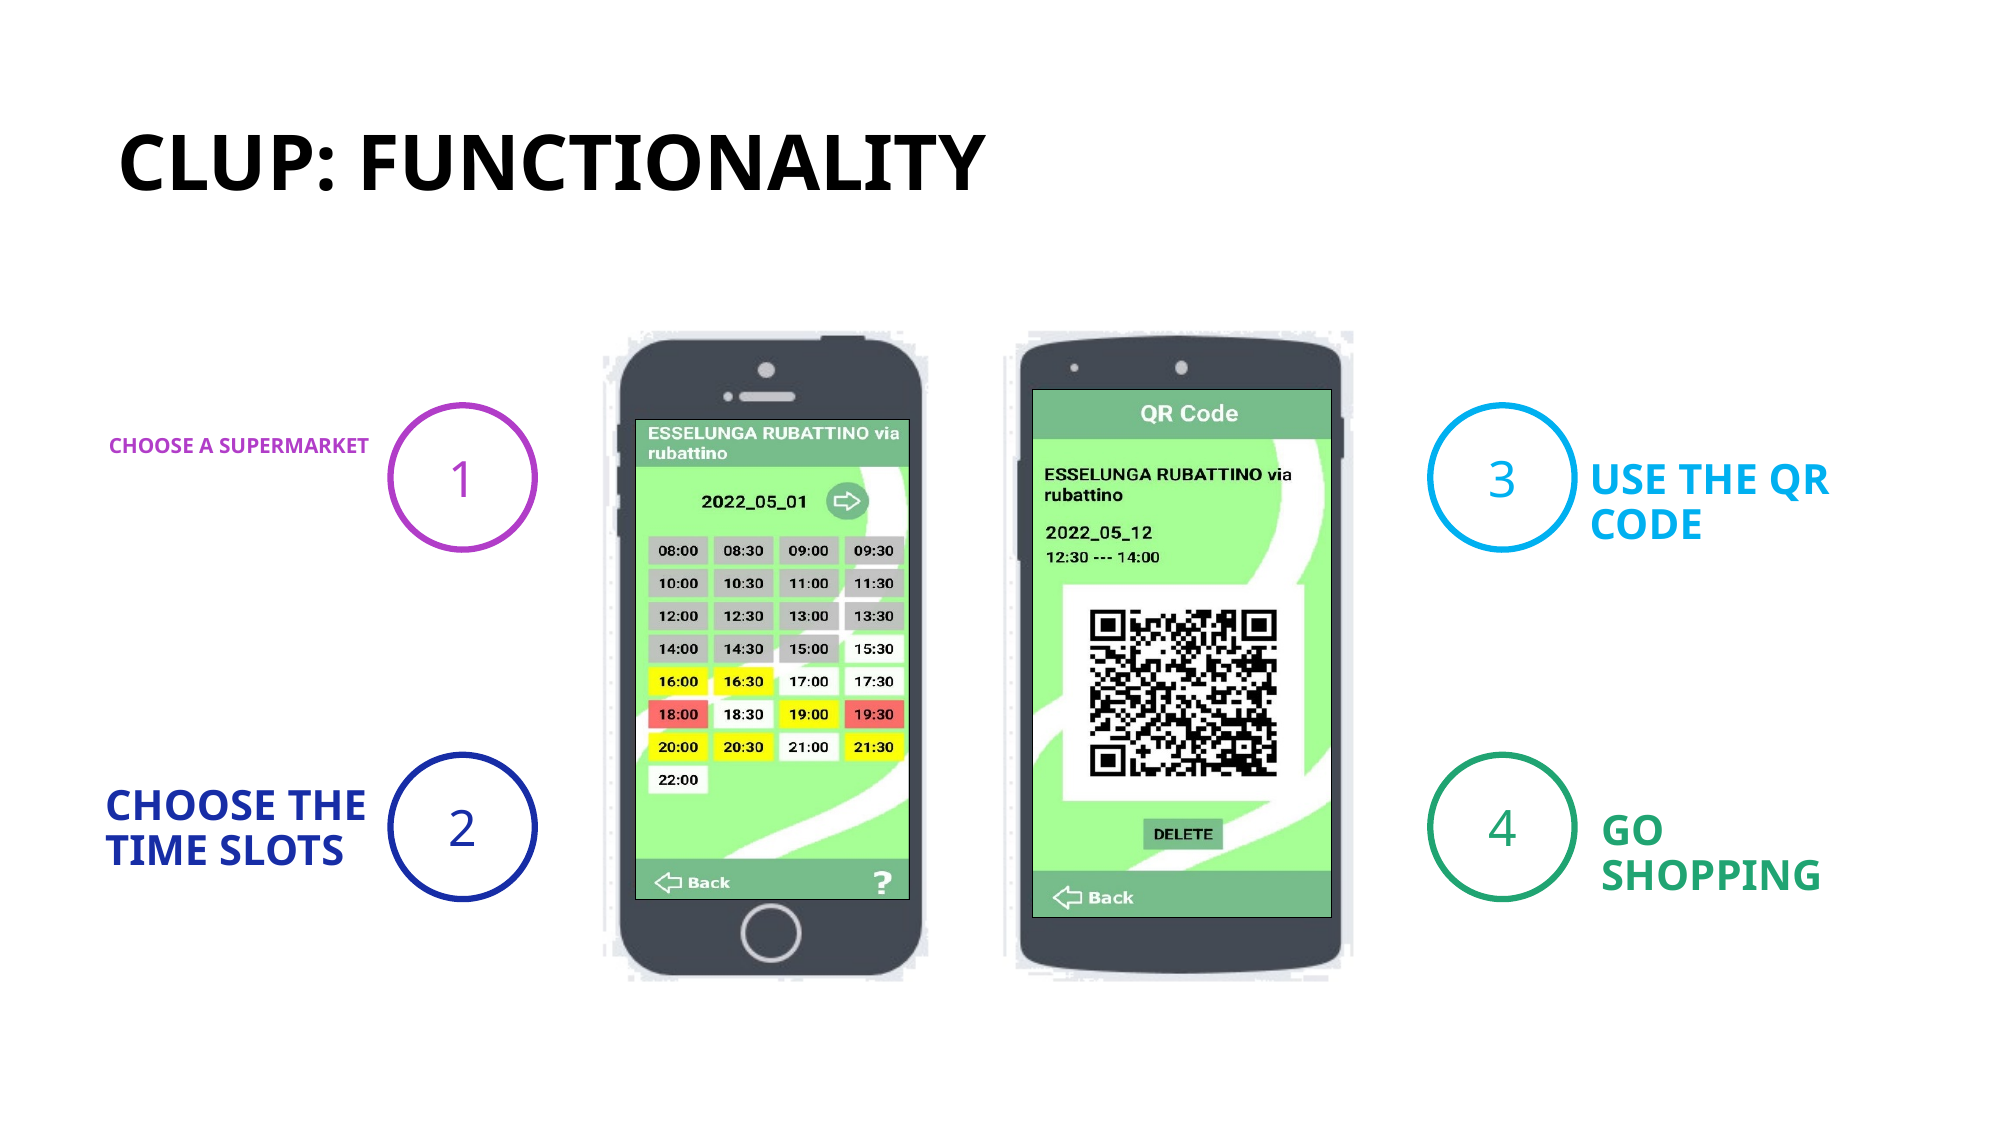

# CLUP: FUNCTIONALITY
1
3
CHOOSE A SUPERMARKET
USE THE QR CODE
2
4
CHOOSE THE TIME SLOTS
GO SHOPPING